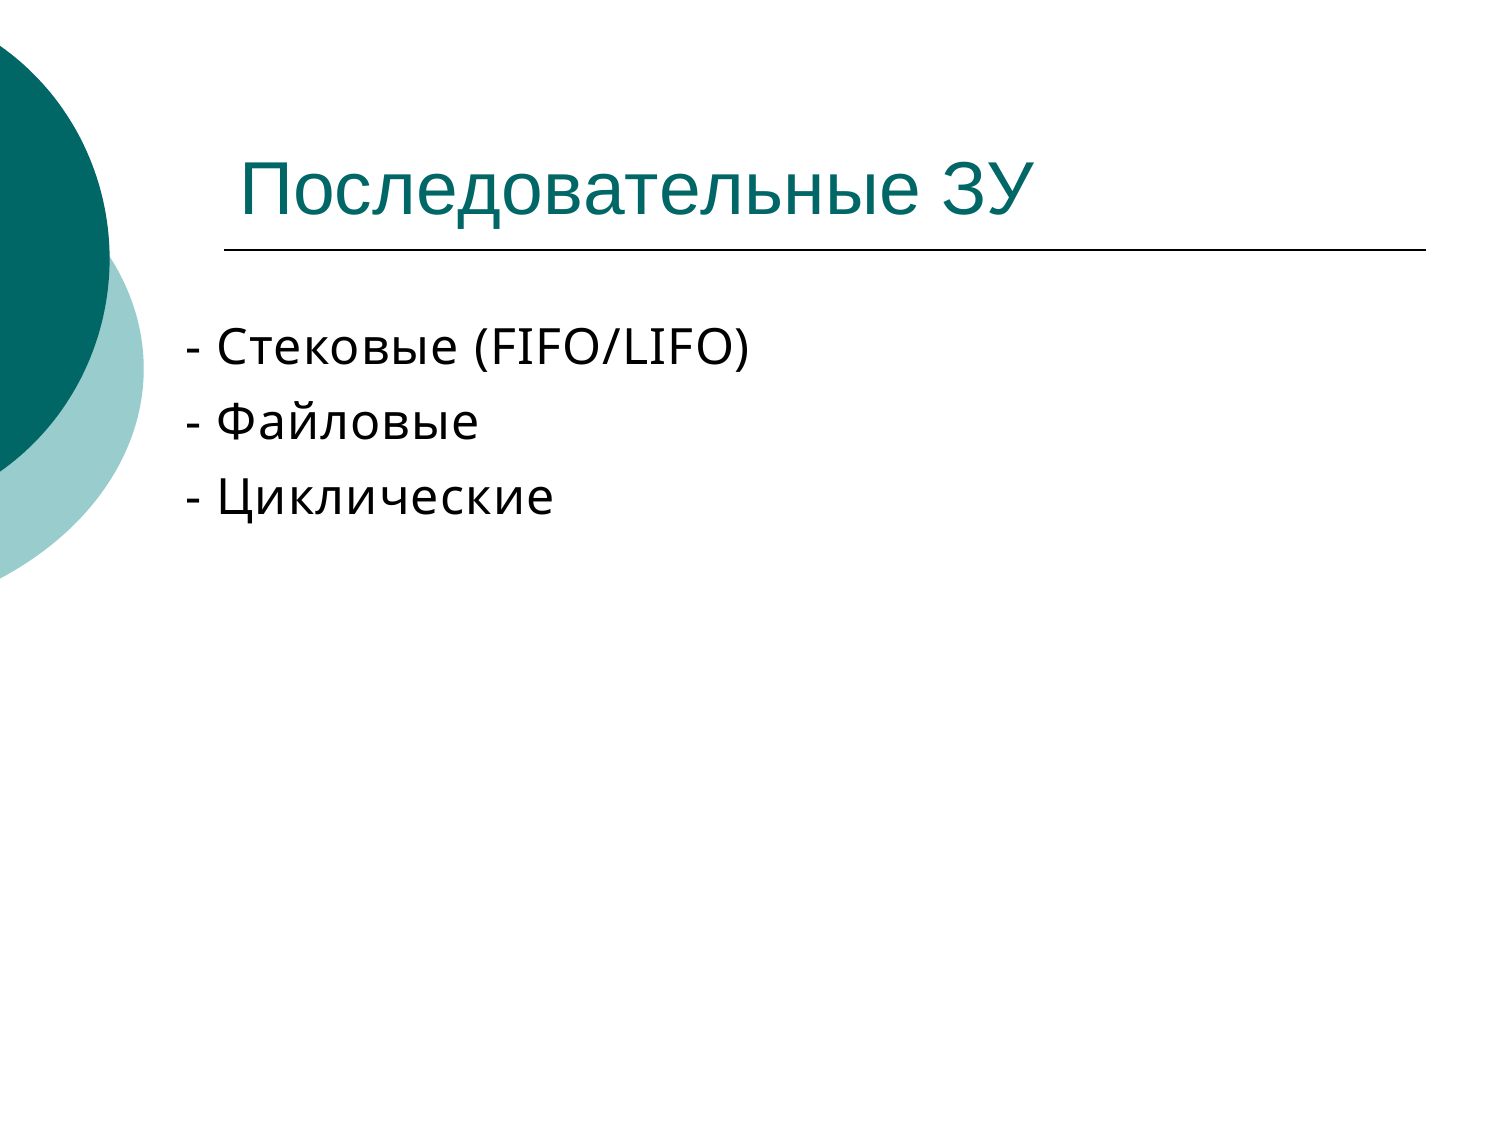

# Последовательные ЗУ
- Стековые (FIFO/LIFO)
- Файловые
- Циклические